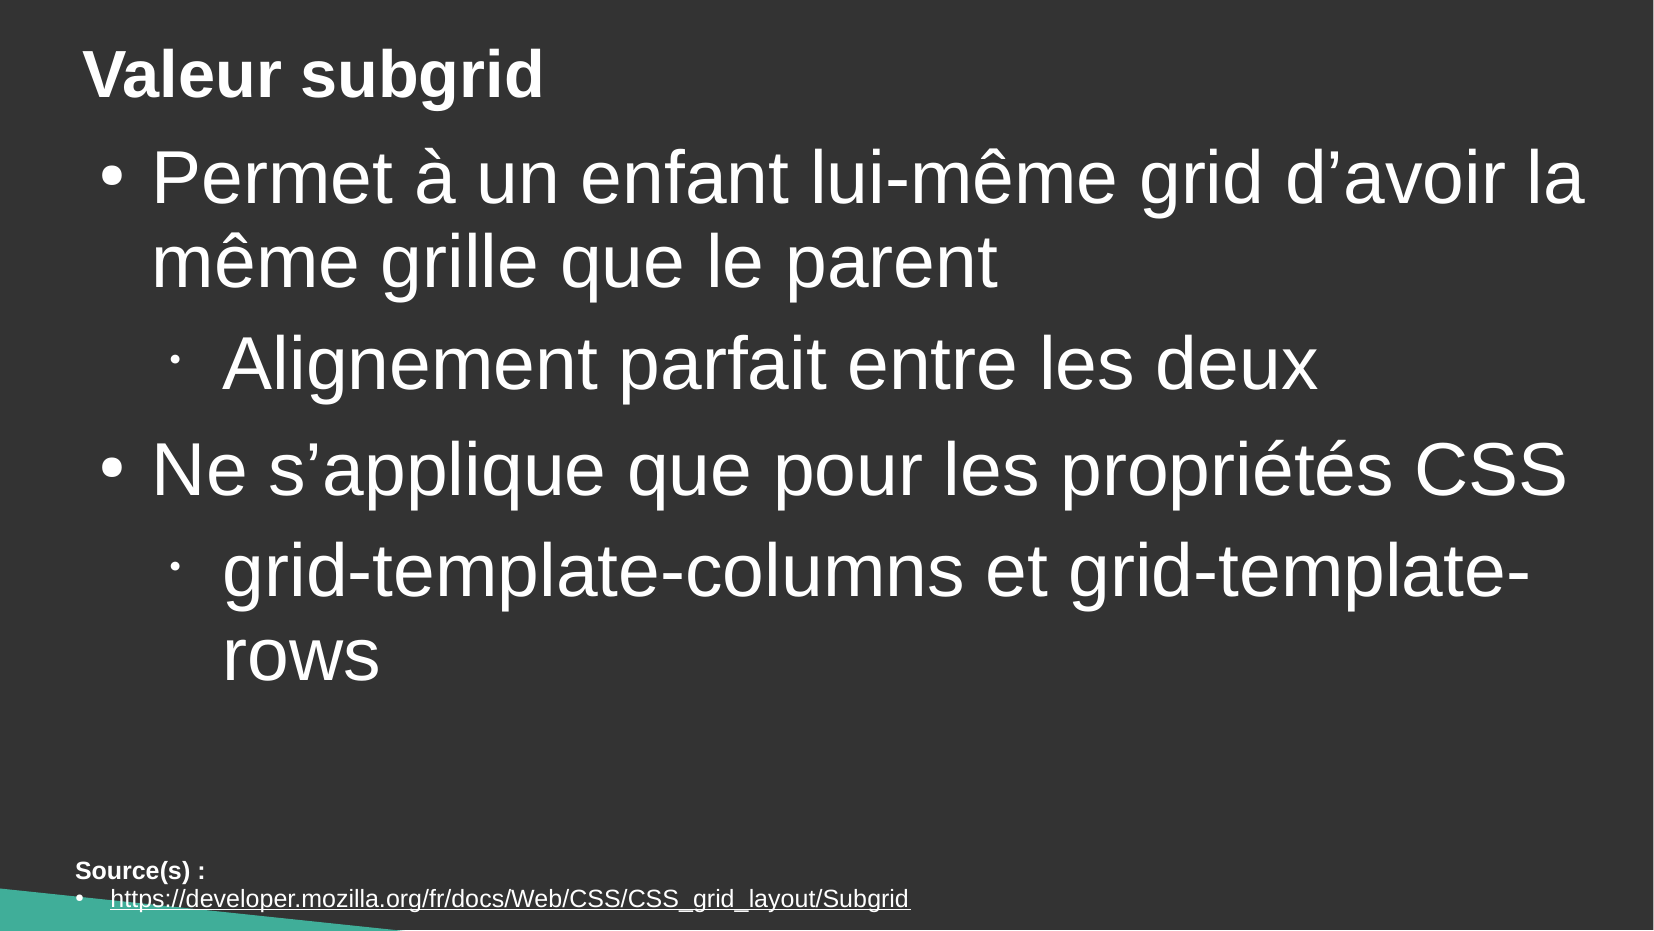

# Valeur subgrid
Permet à un enfant lui-même grid d’avoir la même grille que le parent
Alignement parfait entre les deux
Ne s’applique que pour les propriétés CSS
grid-template-columns et grid-template-rows
Source(s) :
https://developer.mozilla.org/fr/docs/Web/CSS/CSS_grid_layout/Subgrid